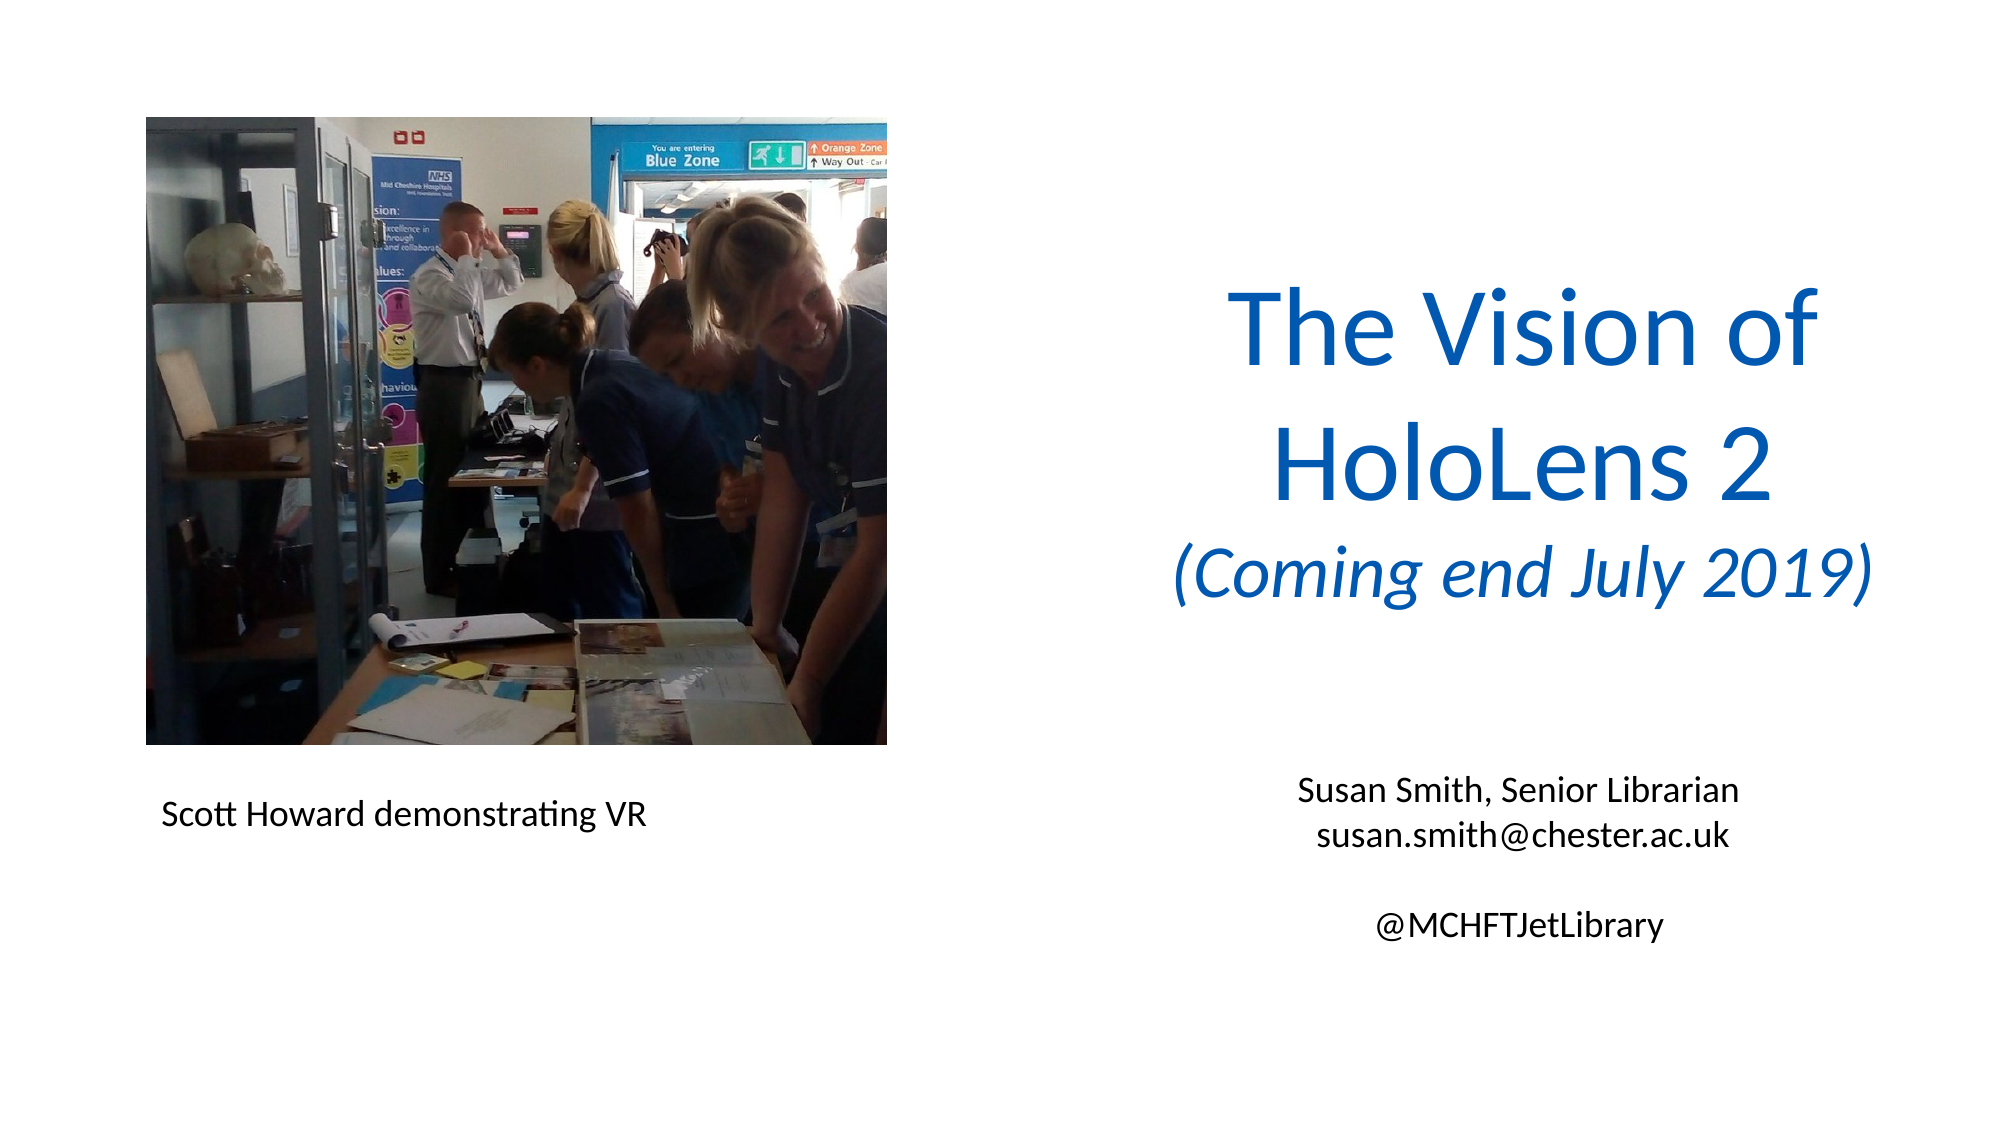

# The Vision of HoloLens 2
(Coming end July 2019)
Susan Smith, Senior Librarian
susan.smith@chester.ac.uk
@MCHFTJetLibrary
Scott Howard demonstrating VR